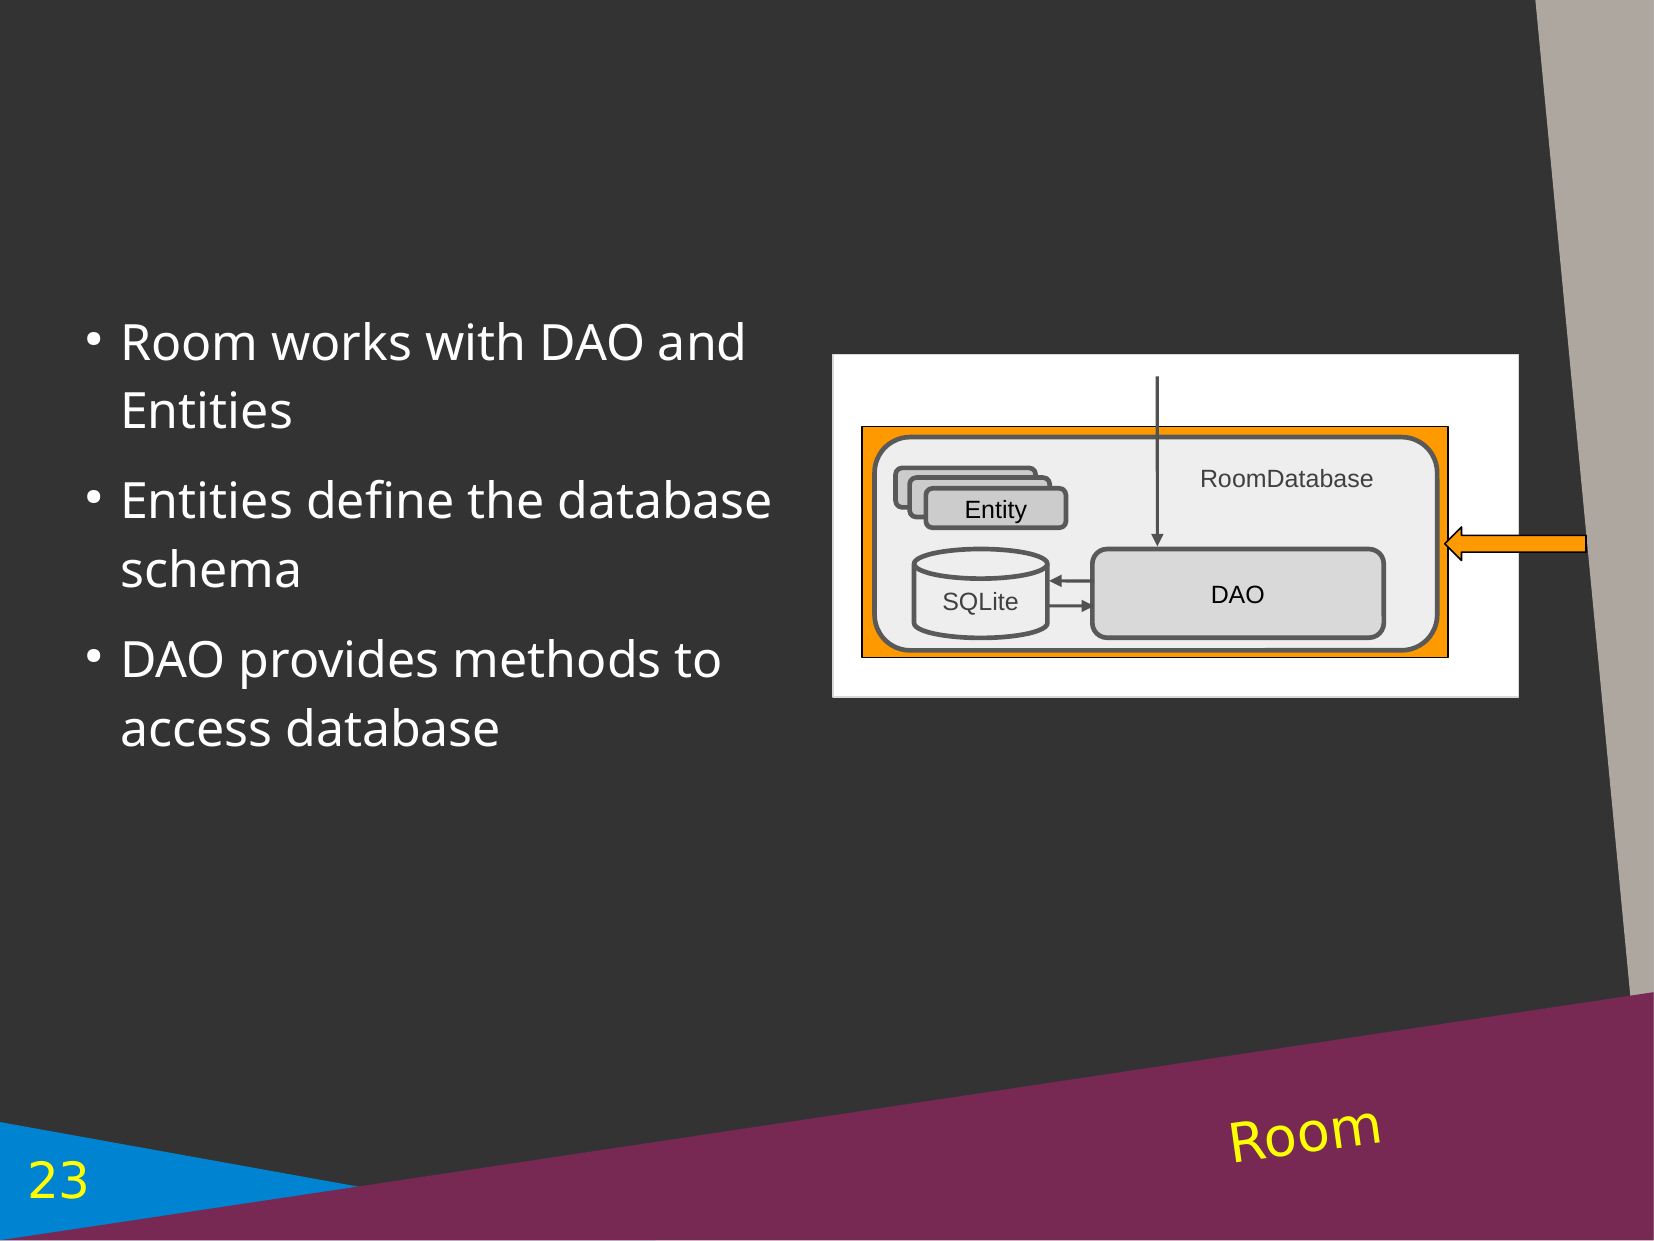

Room works with DAO and Entities
Entities define the database schema
DAO provides methods to access database
RoomDatabase
LiveData
LiveData
Entity
SQLite
DAO
# Room
23